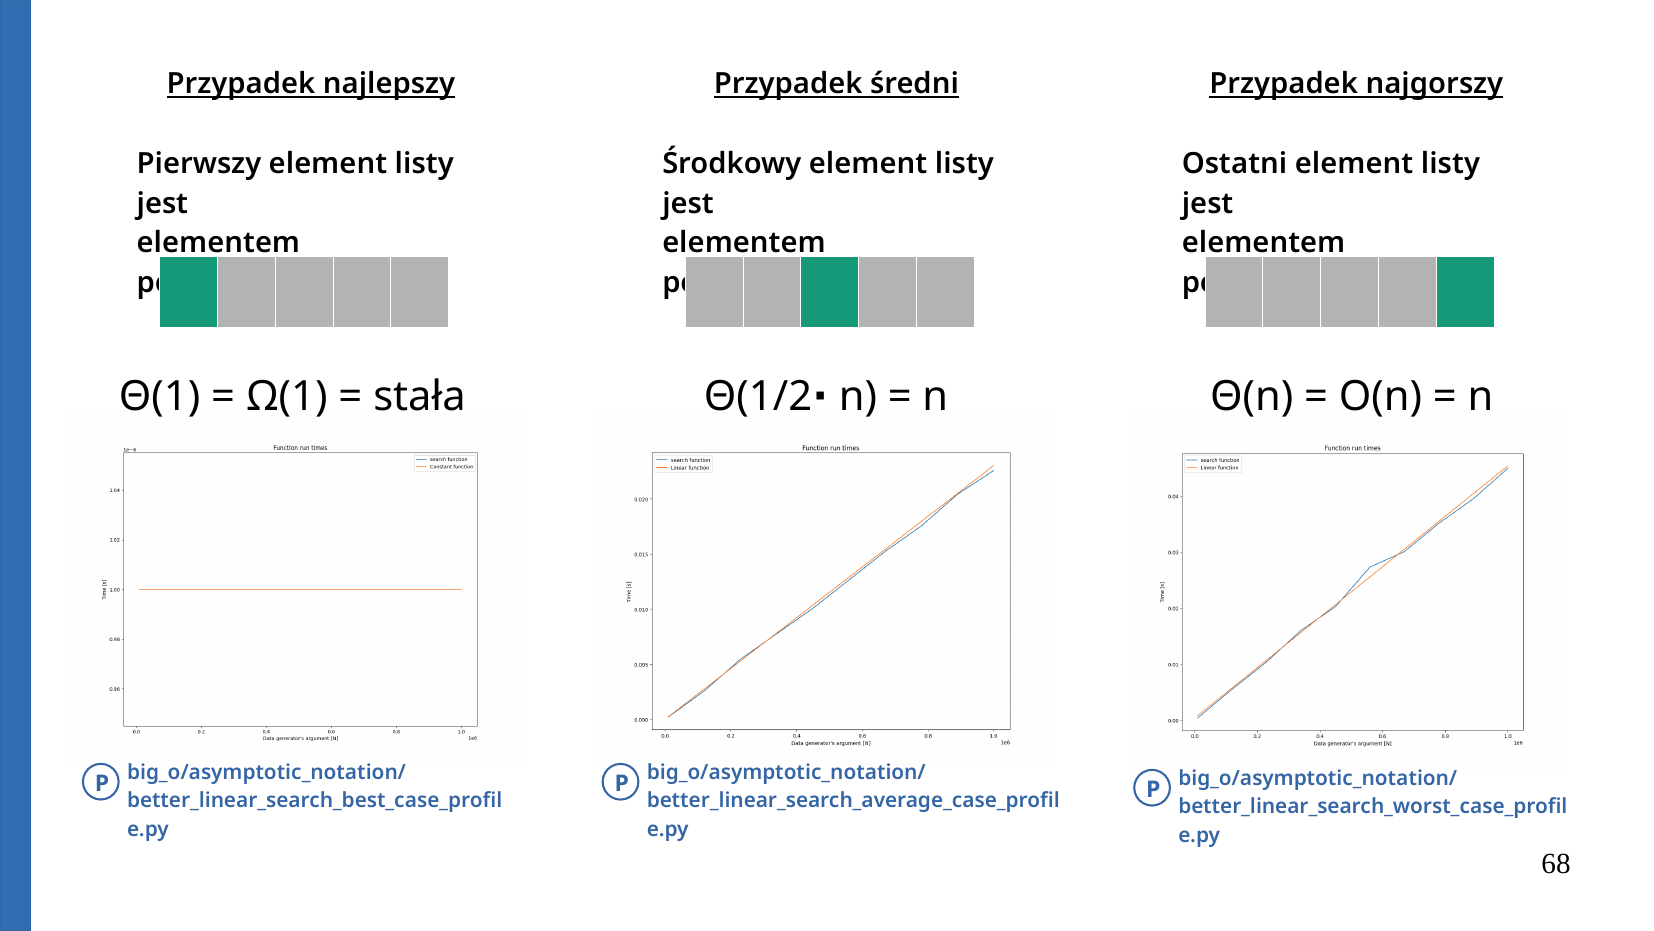

Przypadek najlepszy
Pierwszy element listy jest
elementem poszukiwanym.
Przypadek średni
Środkowy element listy jest
elementem poszukiwanym.
Przypadek najgorszy
Ostatni element listy jest
elementem poszukiwanym.
| | | | | |
| --- | --- | --- | --- | --- |
| | | | | |
| --- | --- | --- | --- | --- |
| | | | | |
| --- | --- | --- | --- | --- |
Θ(1) = Ω(1) = stała
Θ(1/2⋅ n) = n
Θ(n) = O(n) = n
big_o/asymptotic_notation/better_linear_search_best_case_profile.py
big_o/asymptotic_notation/better_linear_search_average_case_profile.py
big_o/asymptotic_notation/better_linear_search_worst_case_profile.py
P
P
P
68